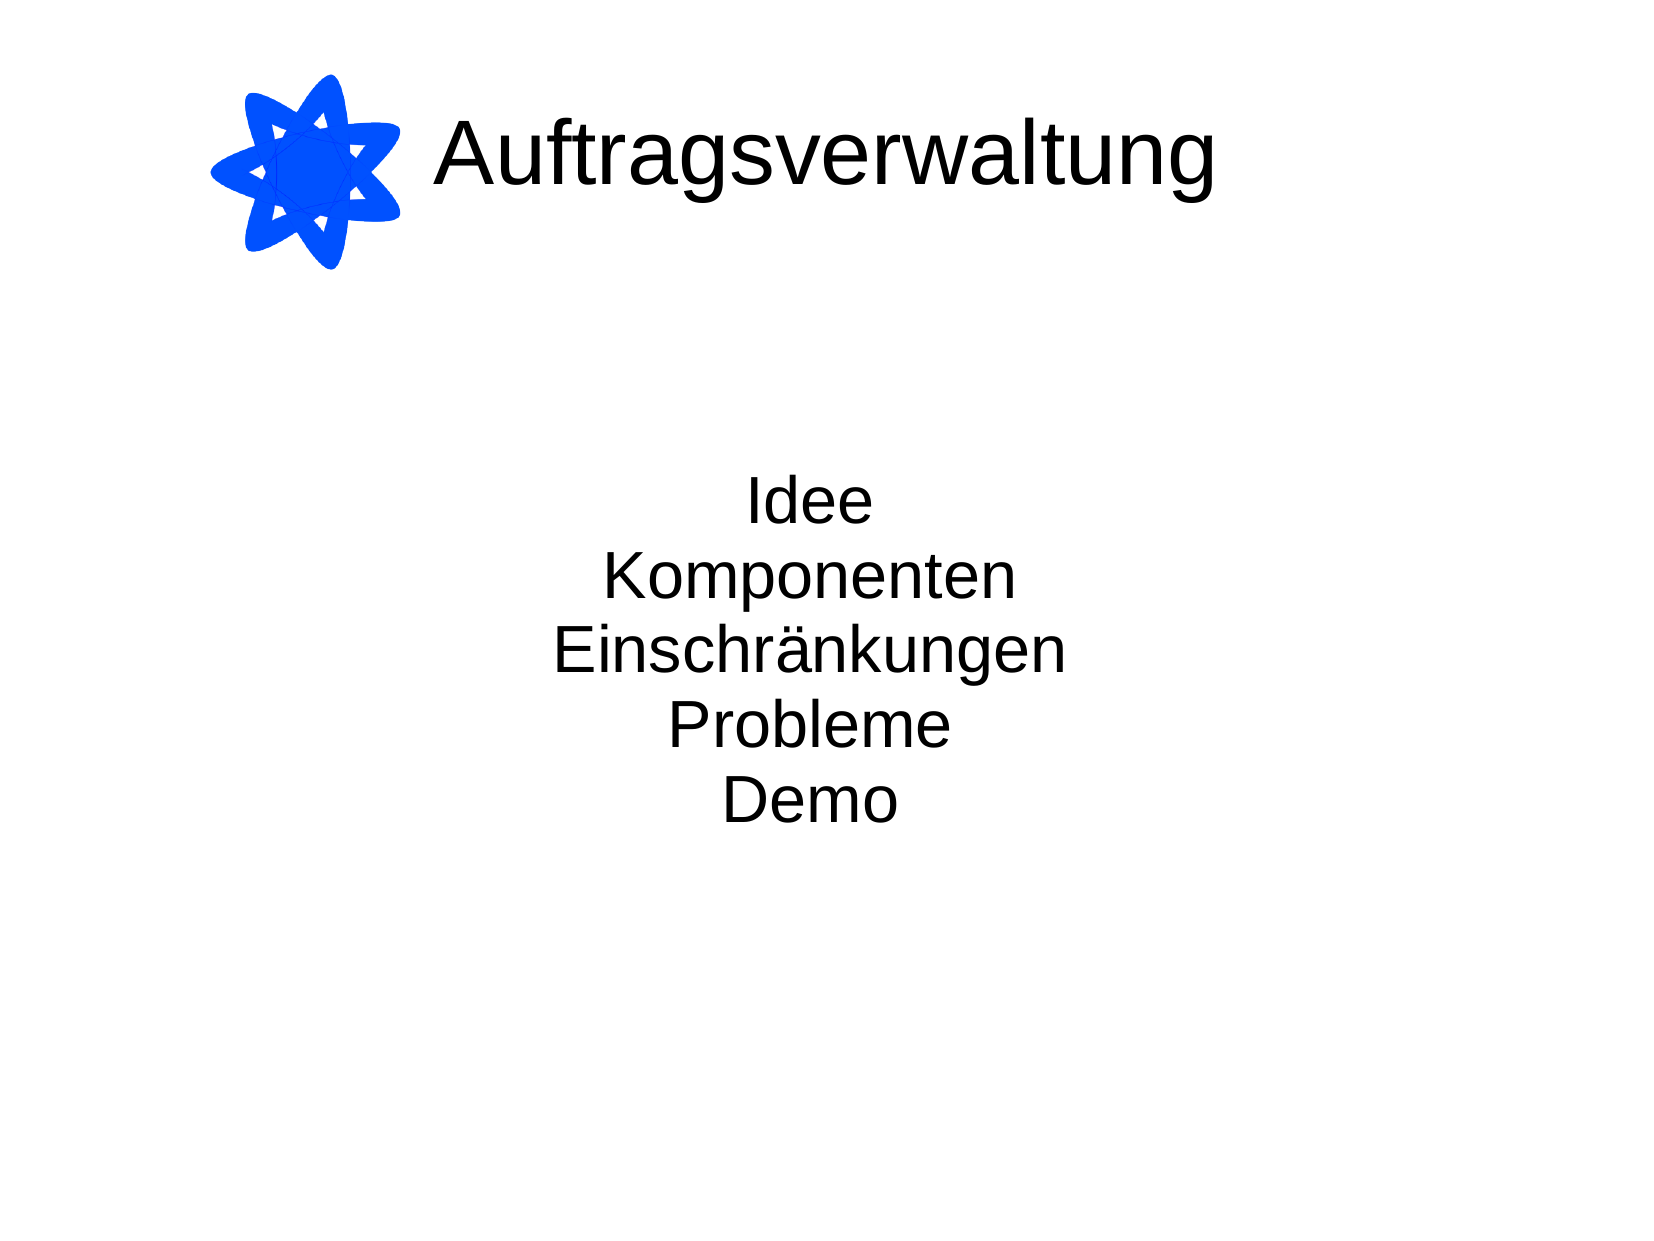

# Auftragsverwaltung
Idee
Komponenten
Einschränkungen
Probleme
Demo